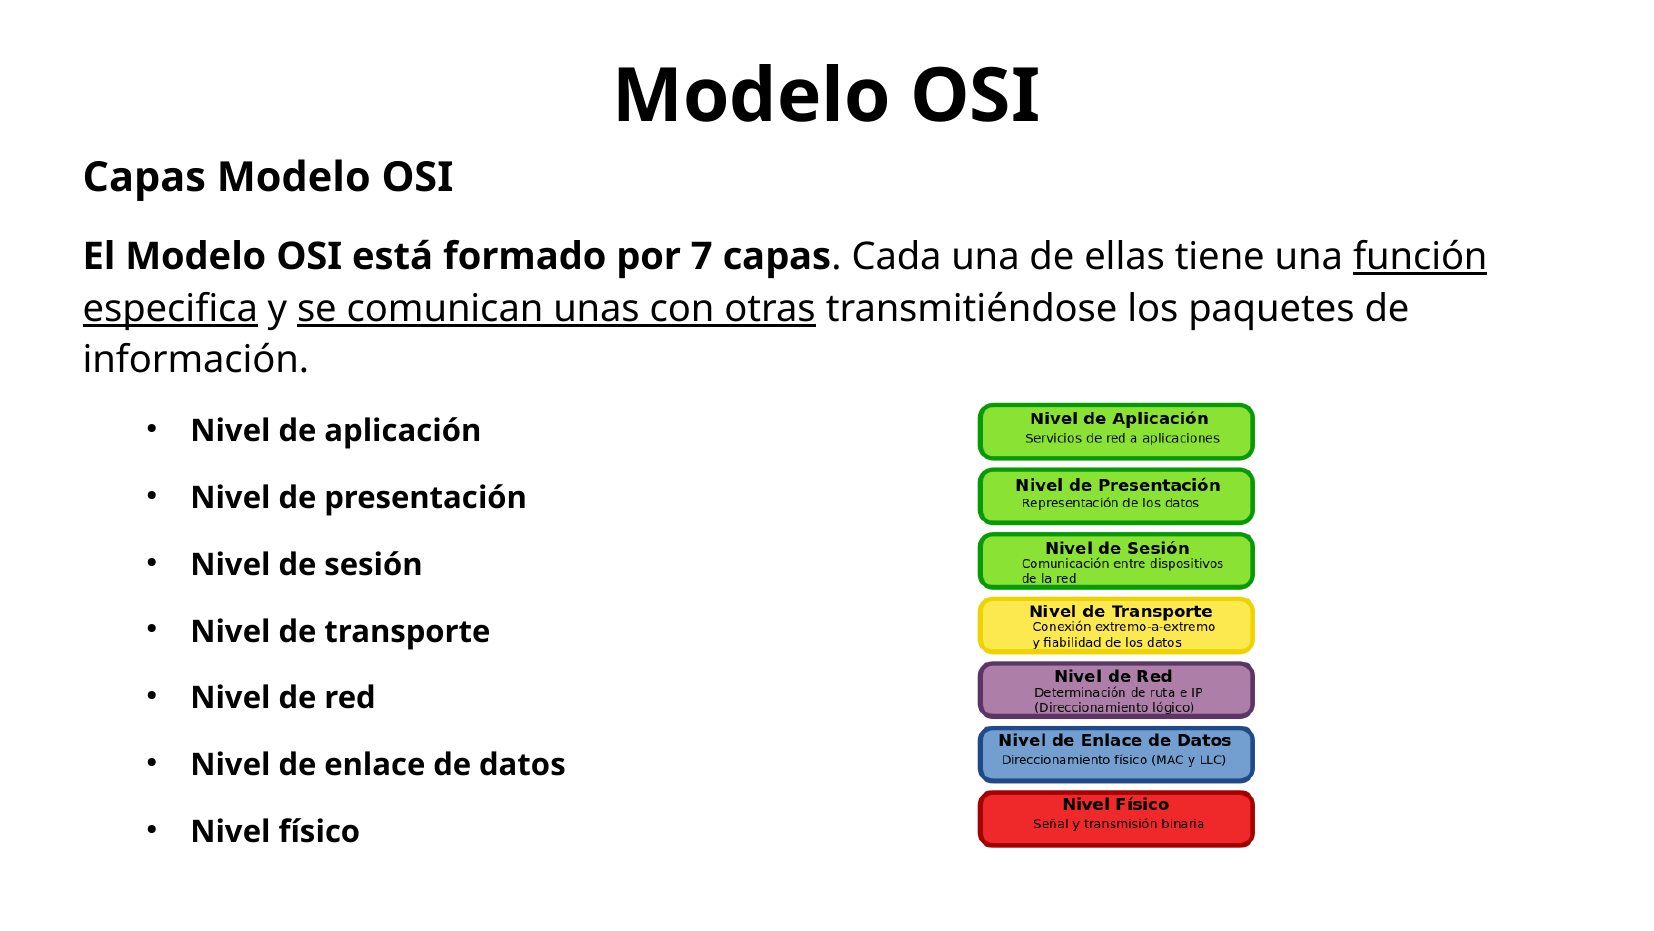

# Modelo OSI
Capas Modelo OSI
El Modelo OSI está formado por 7 capas. Cada una de ellas tiene una función especifica y se comunican unas con otras transmitiéndose los paquetes de información.
Nivel de aplicación
Nivel de presentación
Nivel de sesión
Nivel de transporte
Nivel de red
Nivel de enlace de datos
Nivel físico